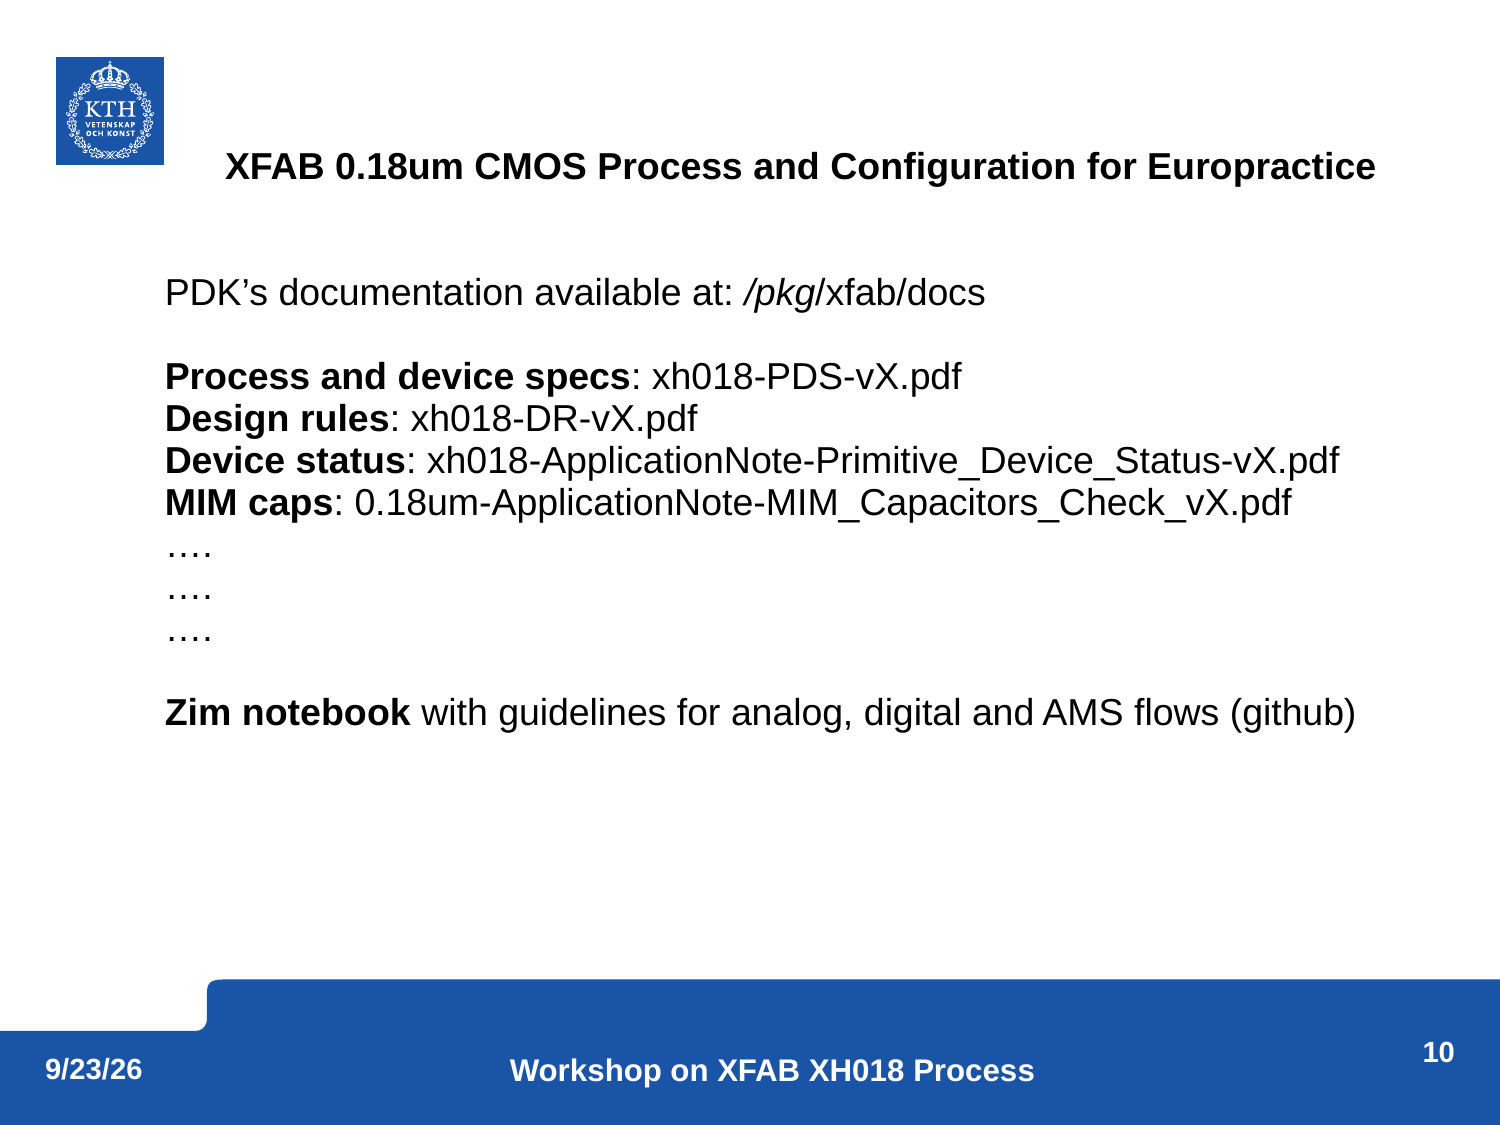

XFAB 0.18um CMOS Process and Configuration for Europractice
PDK’s documentation available at: /pkg/xfab/docs
Process and device specs: xh018-PDS-vX.pdf
Design rules: xh018-DR-vX.pdf
Device status: xh018-ApplicationNote-Primitive_Device_Status-vX.pdf
MIM caps: 0.18um-ApplicationNote-MIM_Capacitors_Check_vX.pdf
….
….
….
Zim notebook with guidelines for analog, digital and AMS flows (github)
10
Analog Elektronik 2017